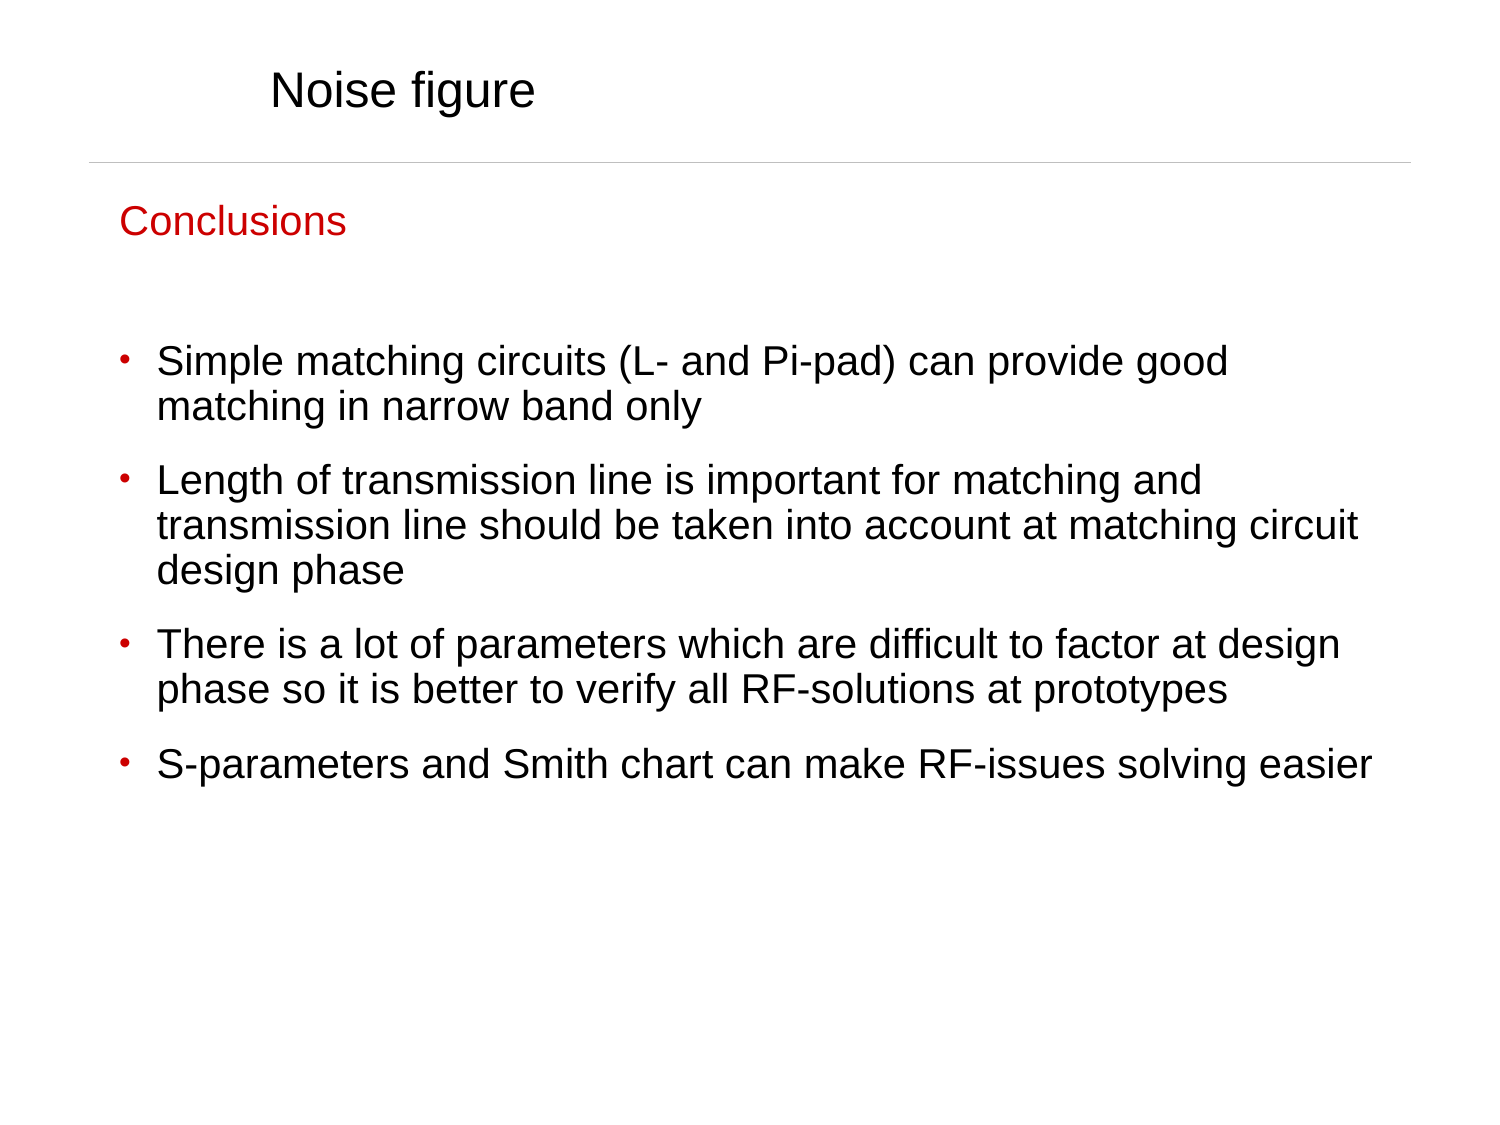

Noise figure
Conclusions
Simple matching circuits (L- and Pi-pad) can provide good matching in narrow band only
Length of transmission line is important for matching and transmission line should be taken into account at matching circuit design phase
There is a lot of parameters which are difficult to factor at design phase so it is better to verify all RF-solutions at prototypes
S-parameters and Smith chart can make RF-issues solving easier
#